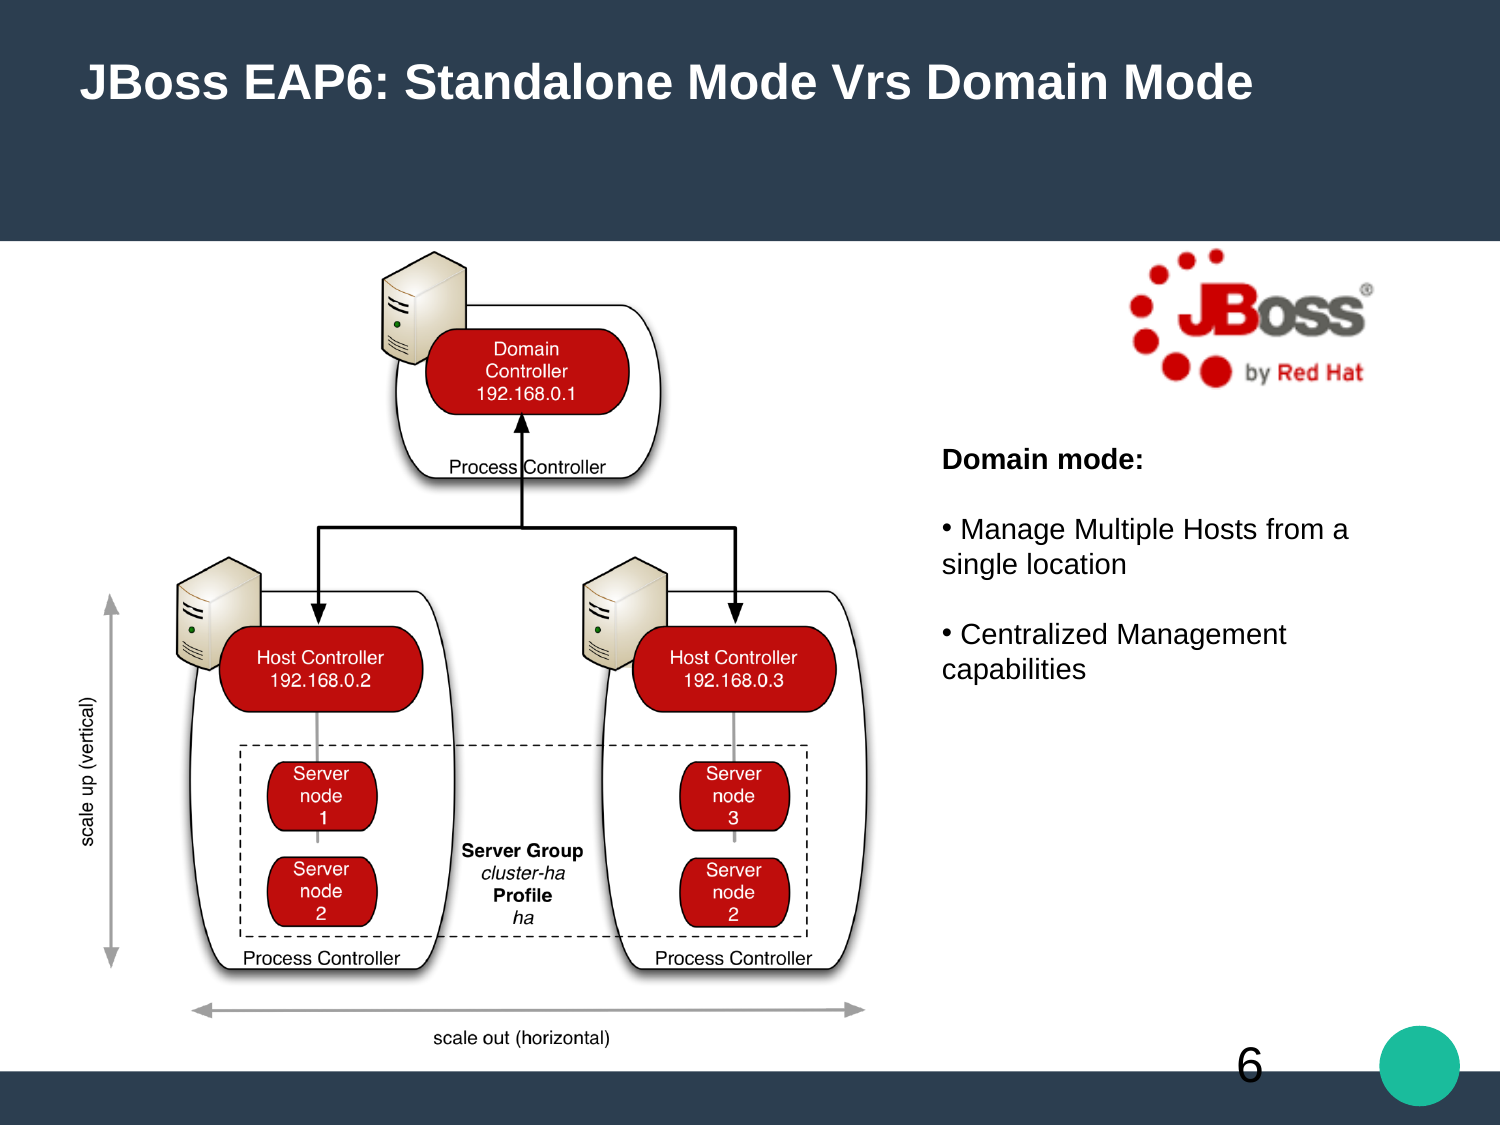

JBoss EAP6: Standalone Mode Vrs Domain Mode
Domain mode:
 Manage Multiple Hosts from a single location
 Centralized Management capabilities